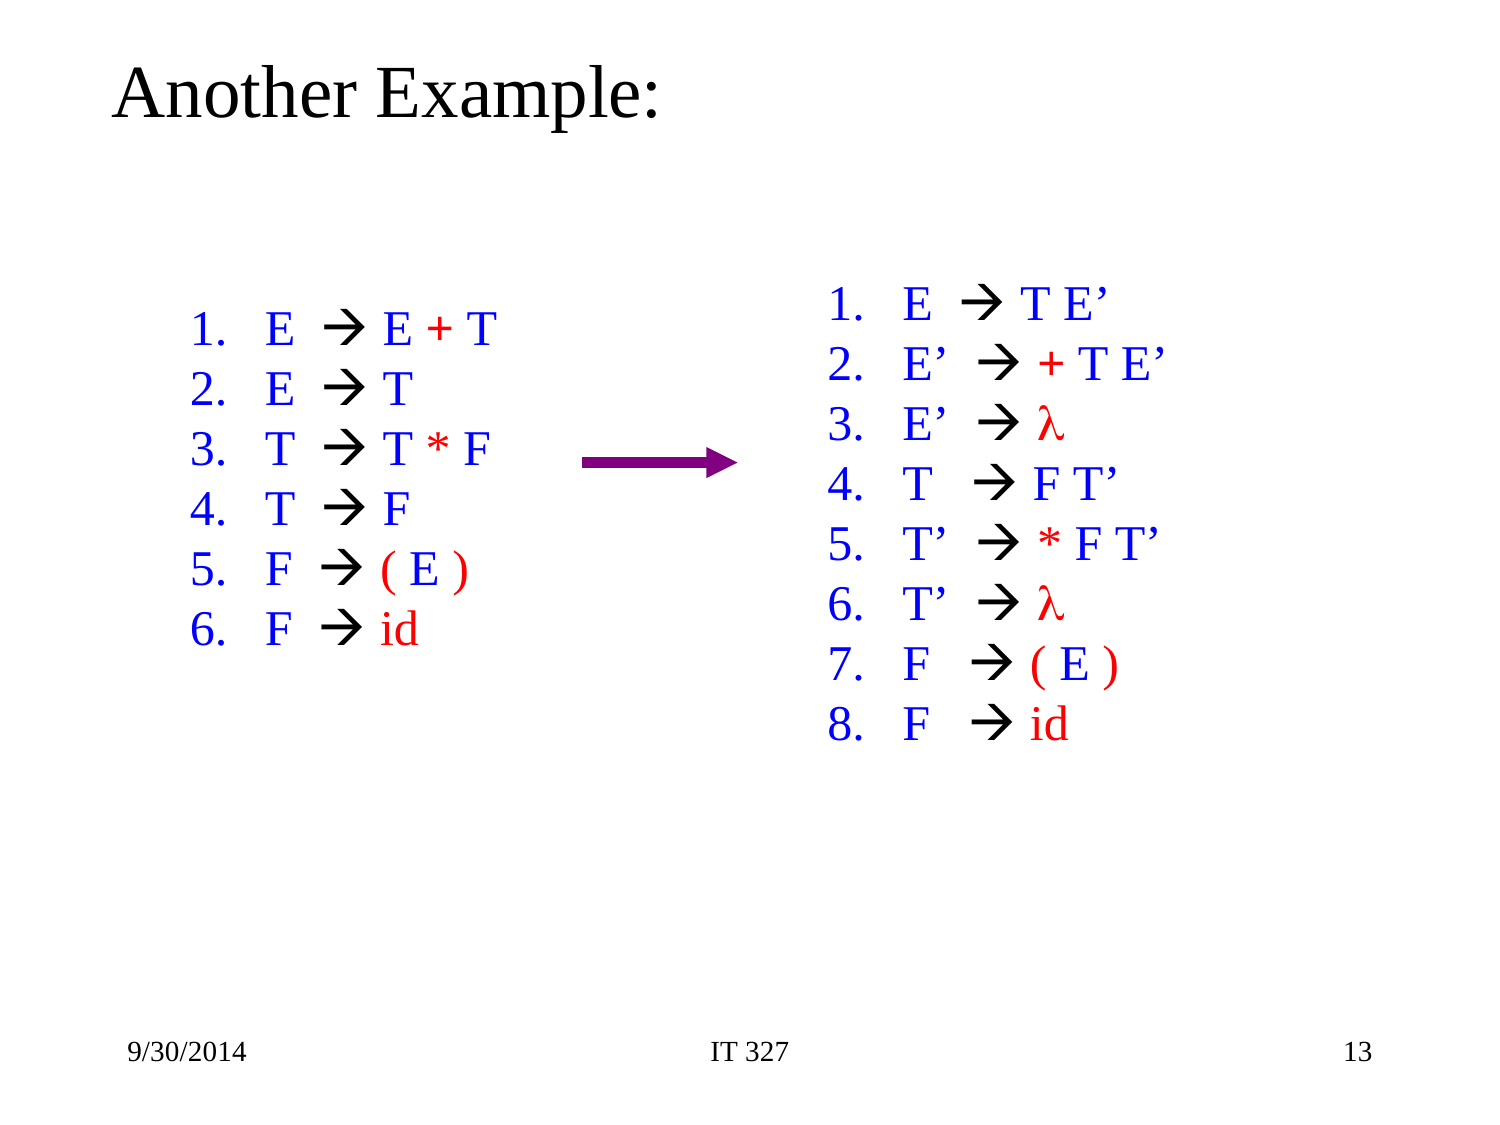

# Another Example:
E  T E’
E’  + T E’
E’  
T  F T’
T’  * F T’
T’  
F  ( E )
F  id
E  E + T
E  T
T  T * F
T  F
F  ( E )
F  id
9/30/2014
IT 327